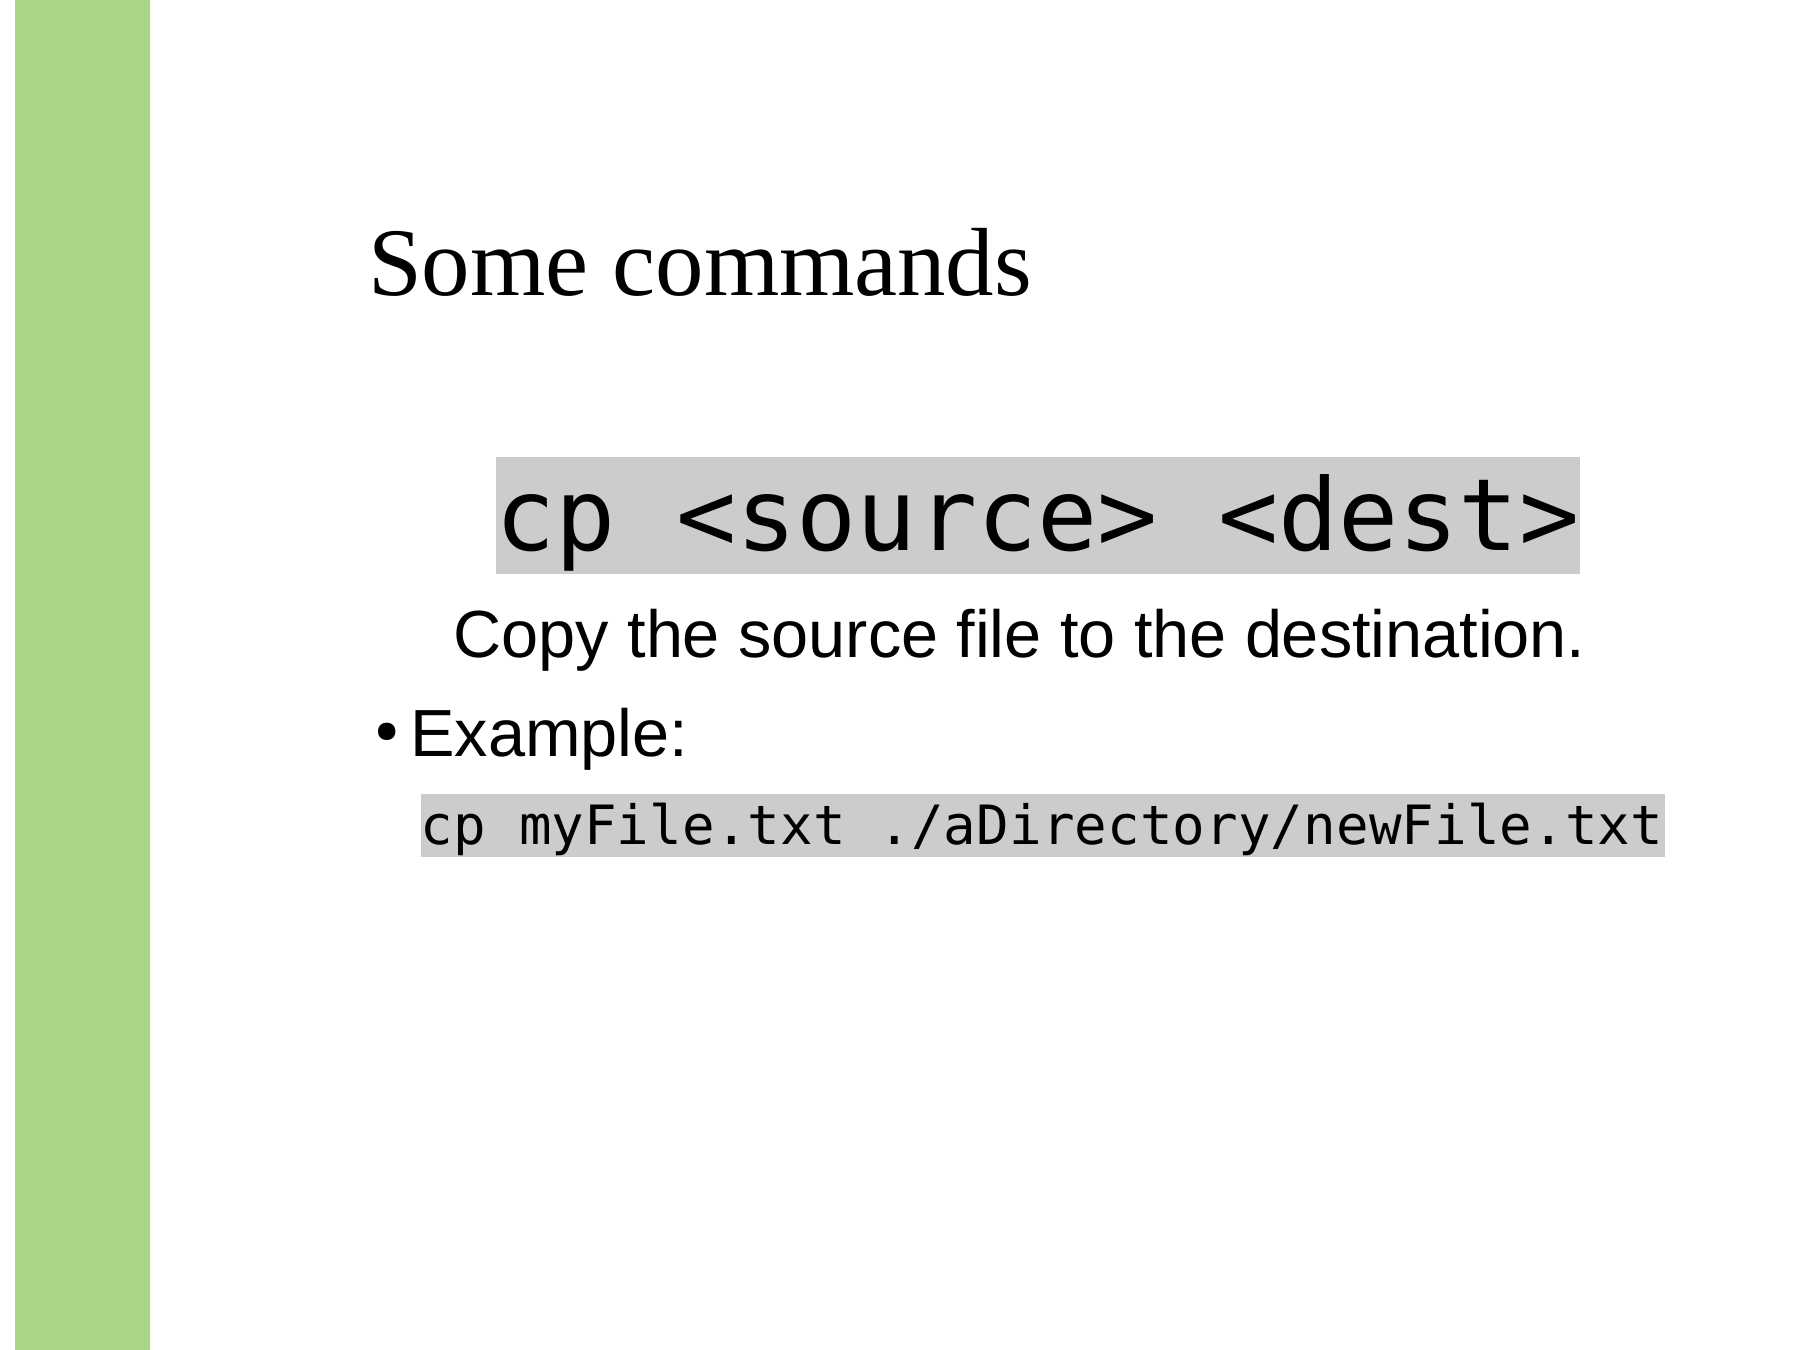

# Some commands
cp <source> <dest>
Copy the source file to the destination.
Example:
cp myFile.txt ./aDirectory/newFile.txt